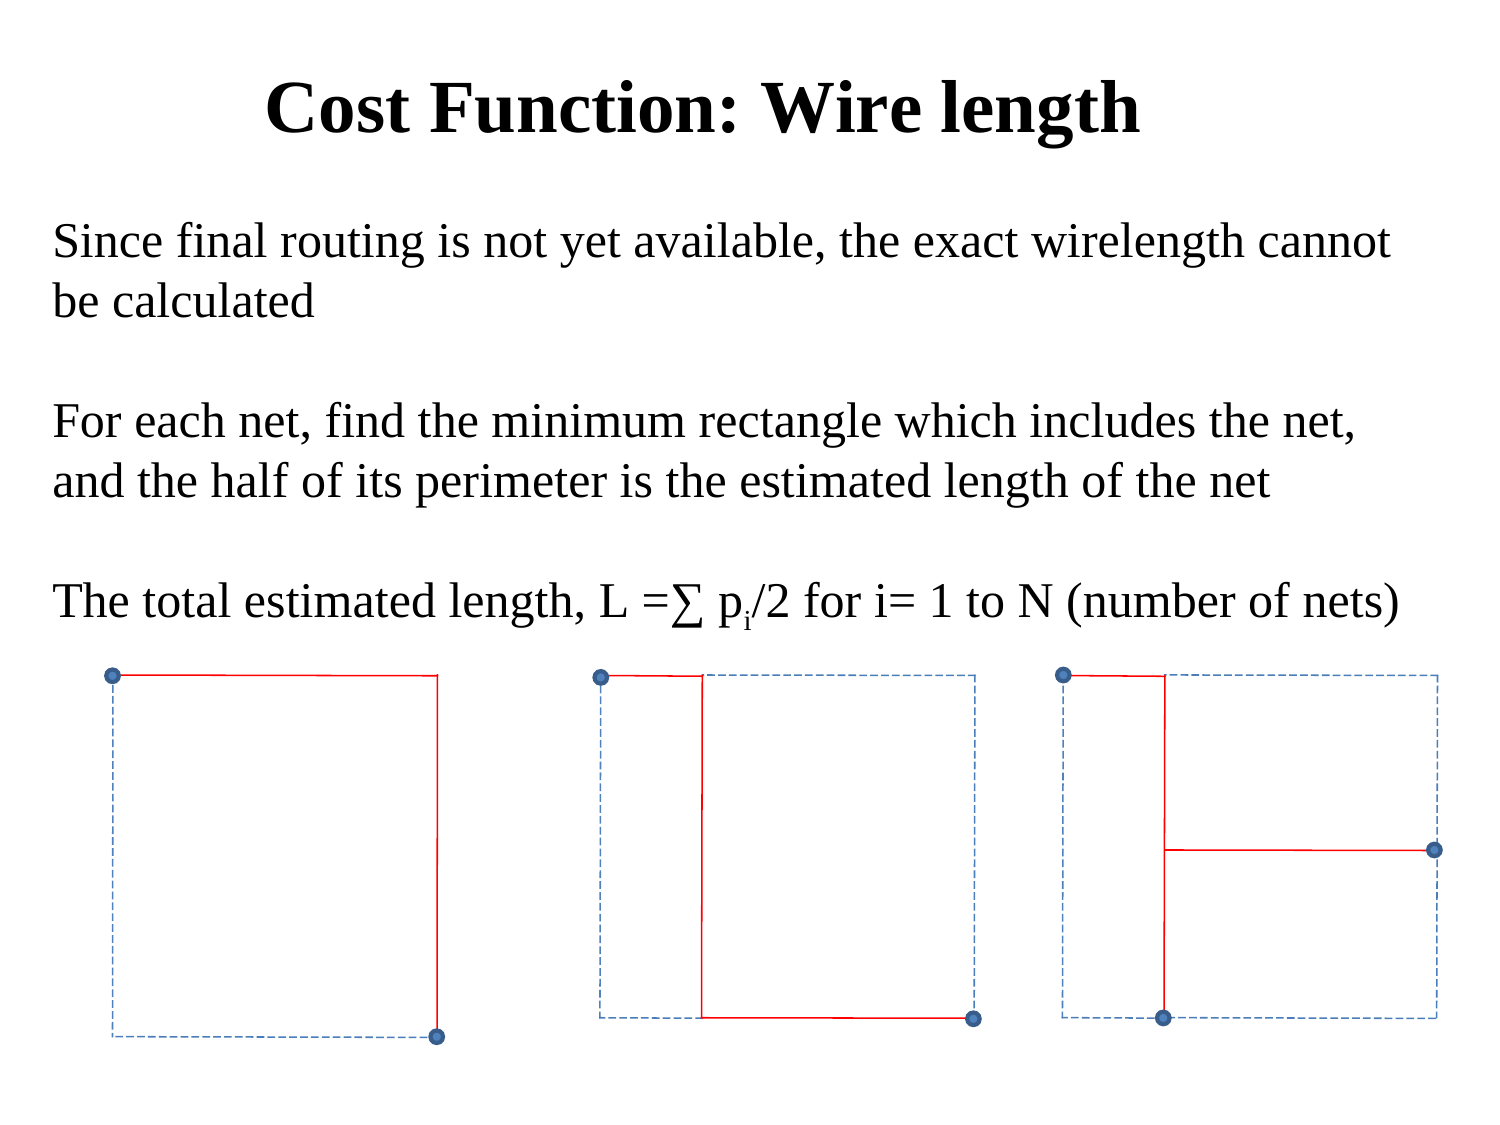

Cost Function: Wire length
Since final routing is not yet available, the exact wirelength cannot be calculated
For each net, find the minimum rectangle which includes the net, and the half of its perimeter is the estimated length of the net
The total estimated length, L =∑ pi/2 for i= 1 to N (number of nets)